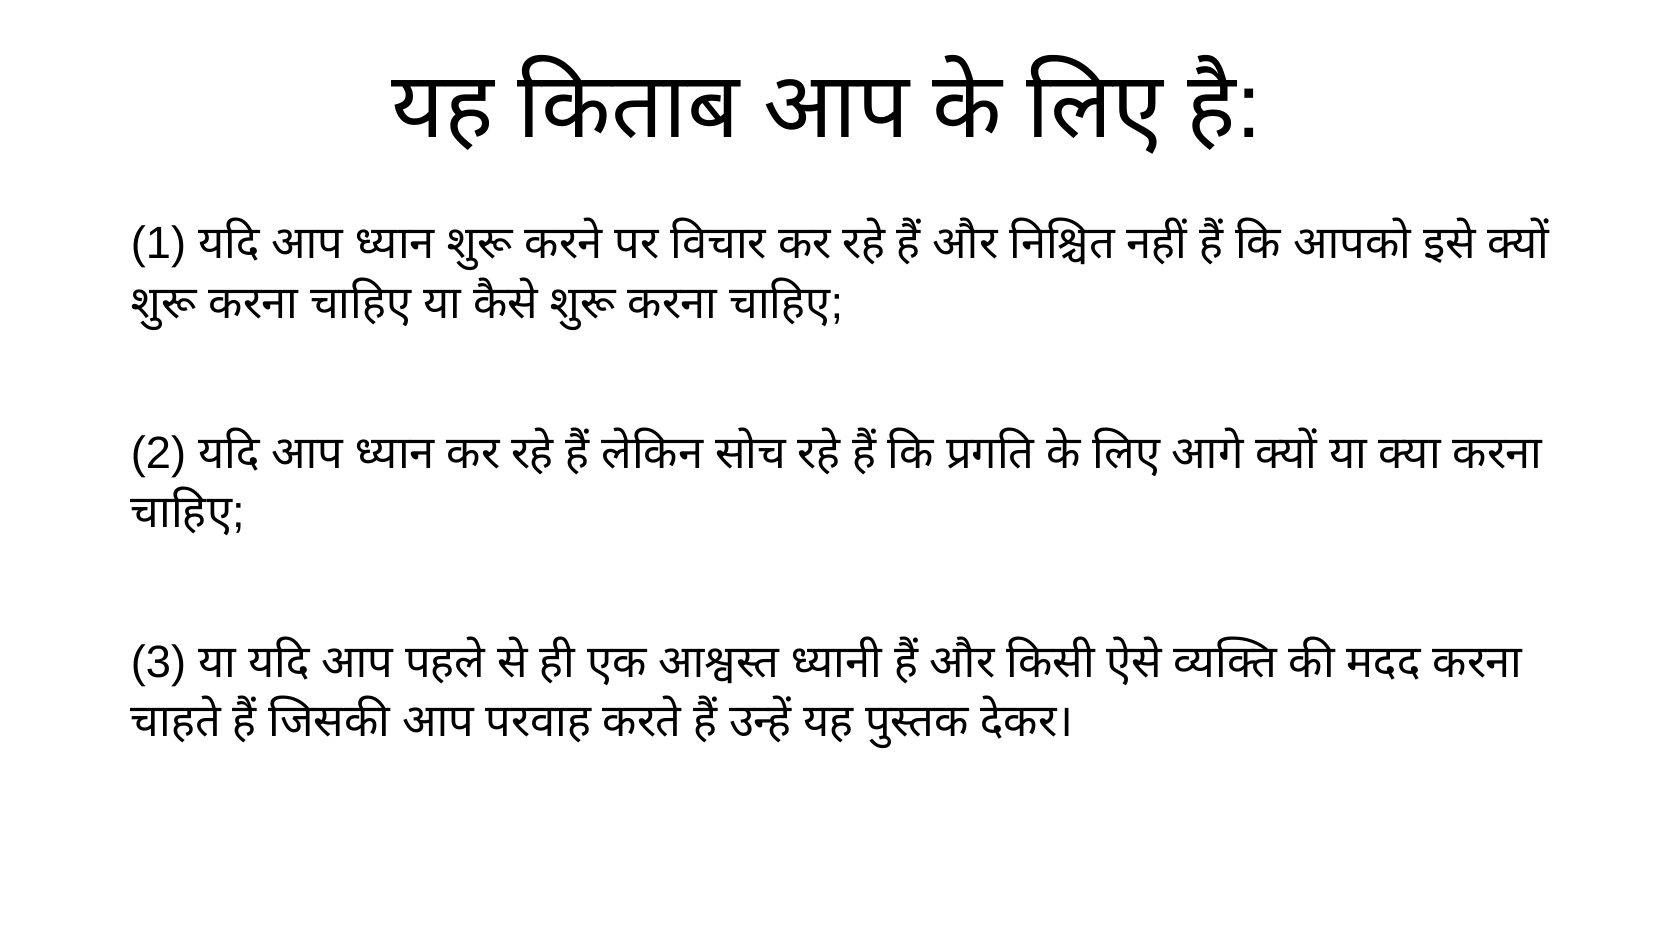

# यह किताब आप के लिए है:
(1) यदि आप ध्यान शुरू करने पर विचार कर रहे हैं और निश्चित नहीं हैं कि आपको इसे क्यों शुरू करना चाहिए या कैसे शुरू करना चाहिए;
(2) यदि आप ध्यान कर रहे हैं लेकिन सोच रहे हैं कि प्रगति के लिए आगे क्यों या क्या करना चाहिए;
(3) या यदि आप पहले से ही एक आश्वस्त ध्यानी हैं और किसी ऐसे व्यक्ति की मदद करना चाहते हैं जिसकी आप परवाह करते हैं उन्हें यह पुस्तक देकर।